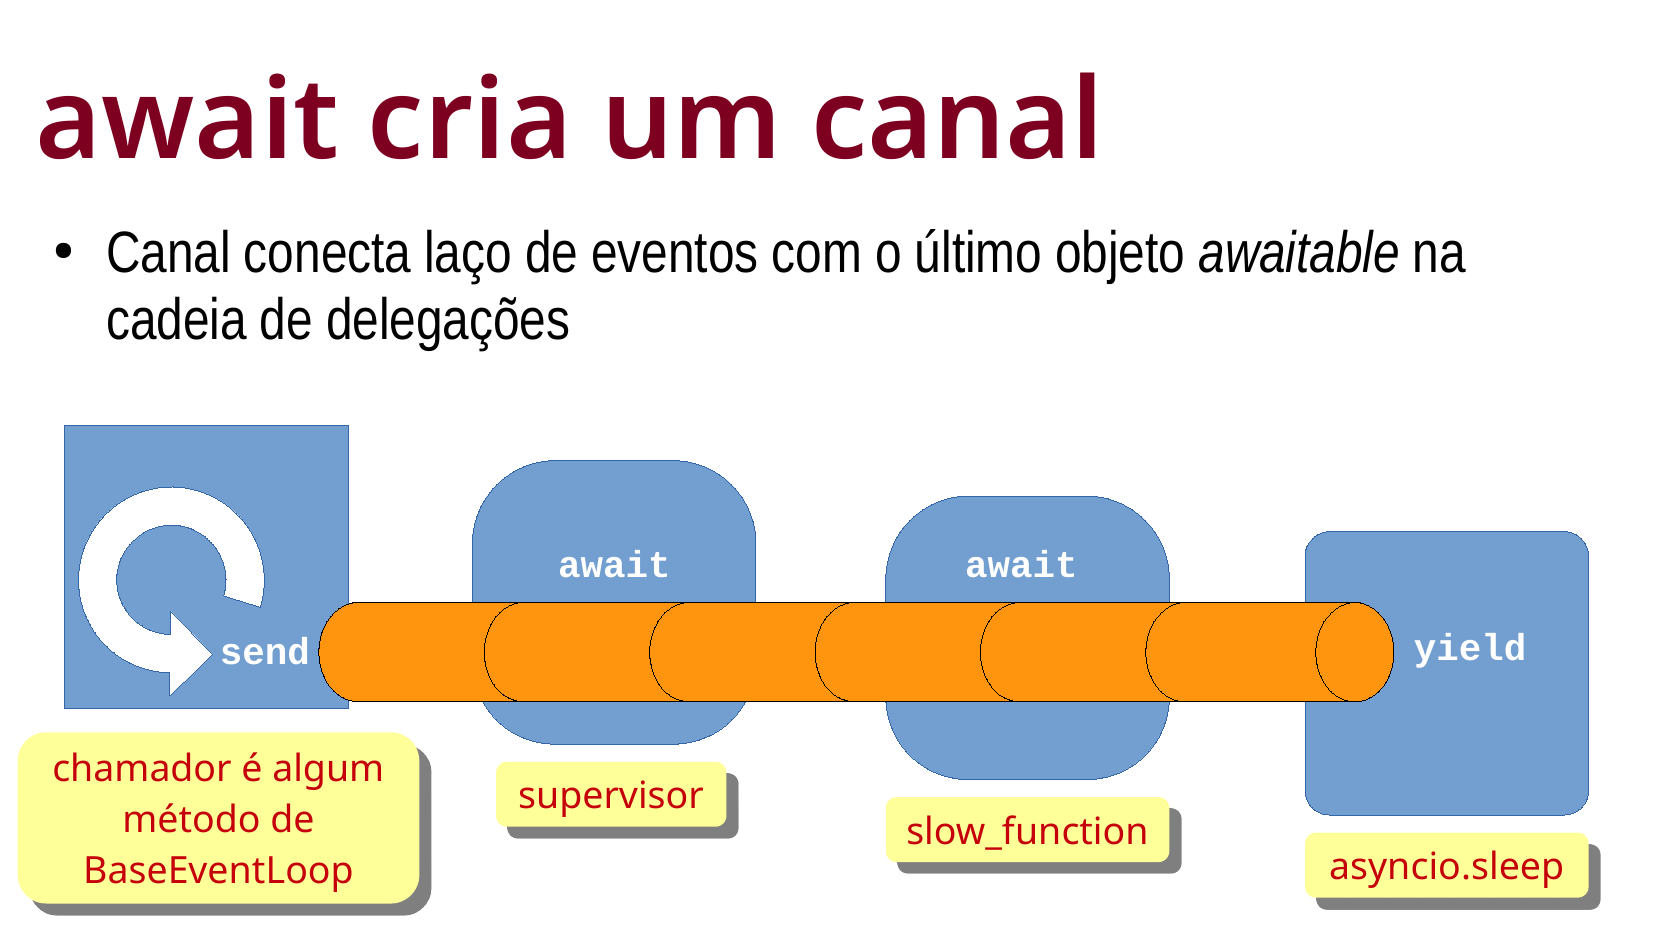

# await cria um canal
Canal conecta laço de eventos com o último objeto awaitable na cadeia de delegações
await
await
yield
send
chamador é algum método de BaseEventLoop
supervisor
slow_function
asyncio.sleep